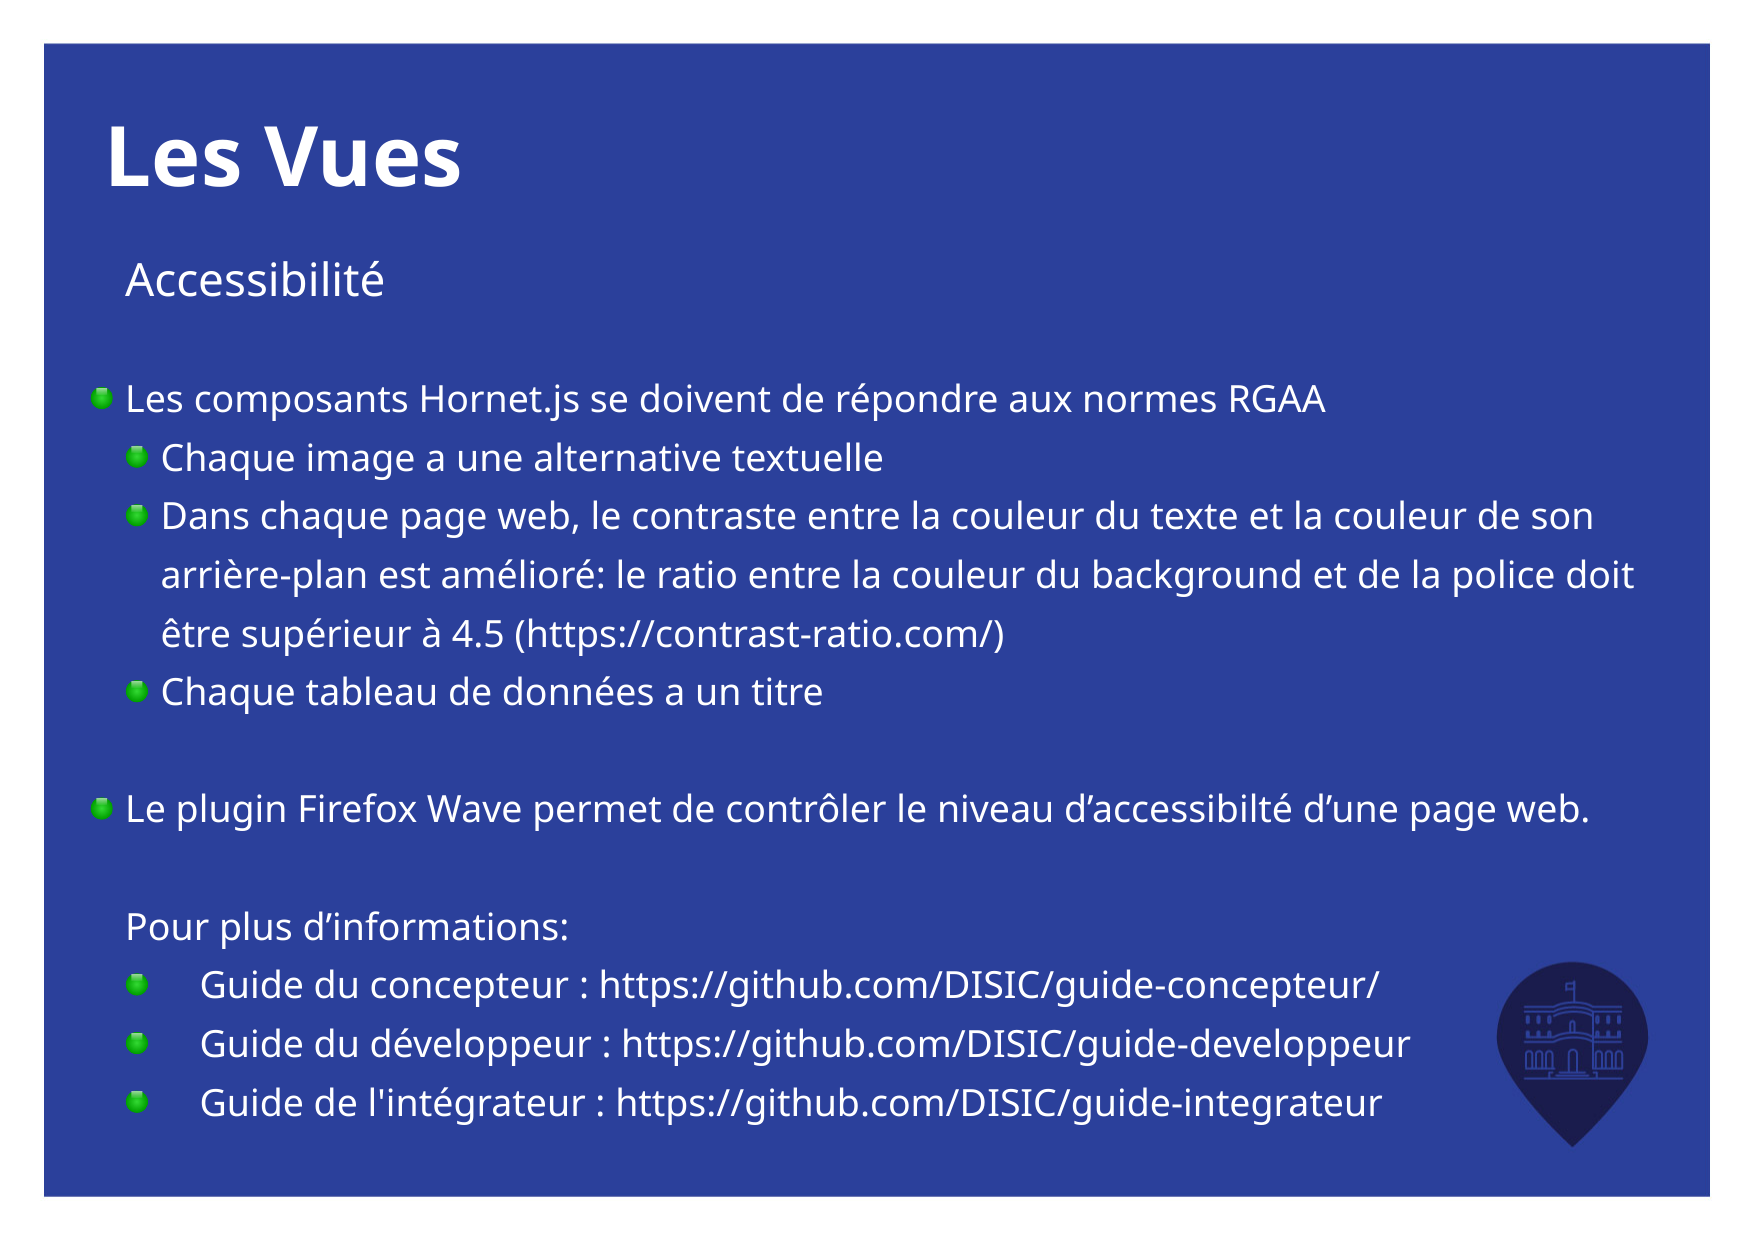

# Les Vues
Accessibilité
Les composants Hornet.js se doivent de répondre aux normes RGAA
Chaque image a une alternative textuelle
Dans chaque page web, le contraste entre la couleur du texte et la couleur de son arrière-plan est amélioré: le ratio entre la couleur du background et de la police doit être supérieur à 4.5 (https://contrast-ratio.com/)
Chaque tableau de données a un titre
Le plugin Firefox Wave permet de contrôler le niveau d’accessibilté d’une page web.
Pour plus d’informations:
 Guide du concepteur : https://github.com/DISIC/guide-concepteur/
 Guide du développeur : https://github.com/DISIC/guide-developpeur
 Guide de l'intégrateur : https://github.com/DISIC/guide-integrateur